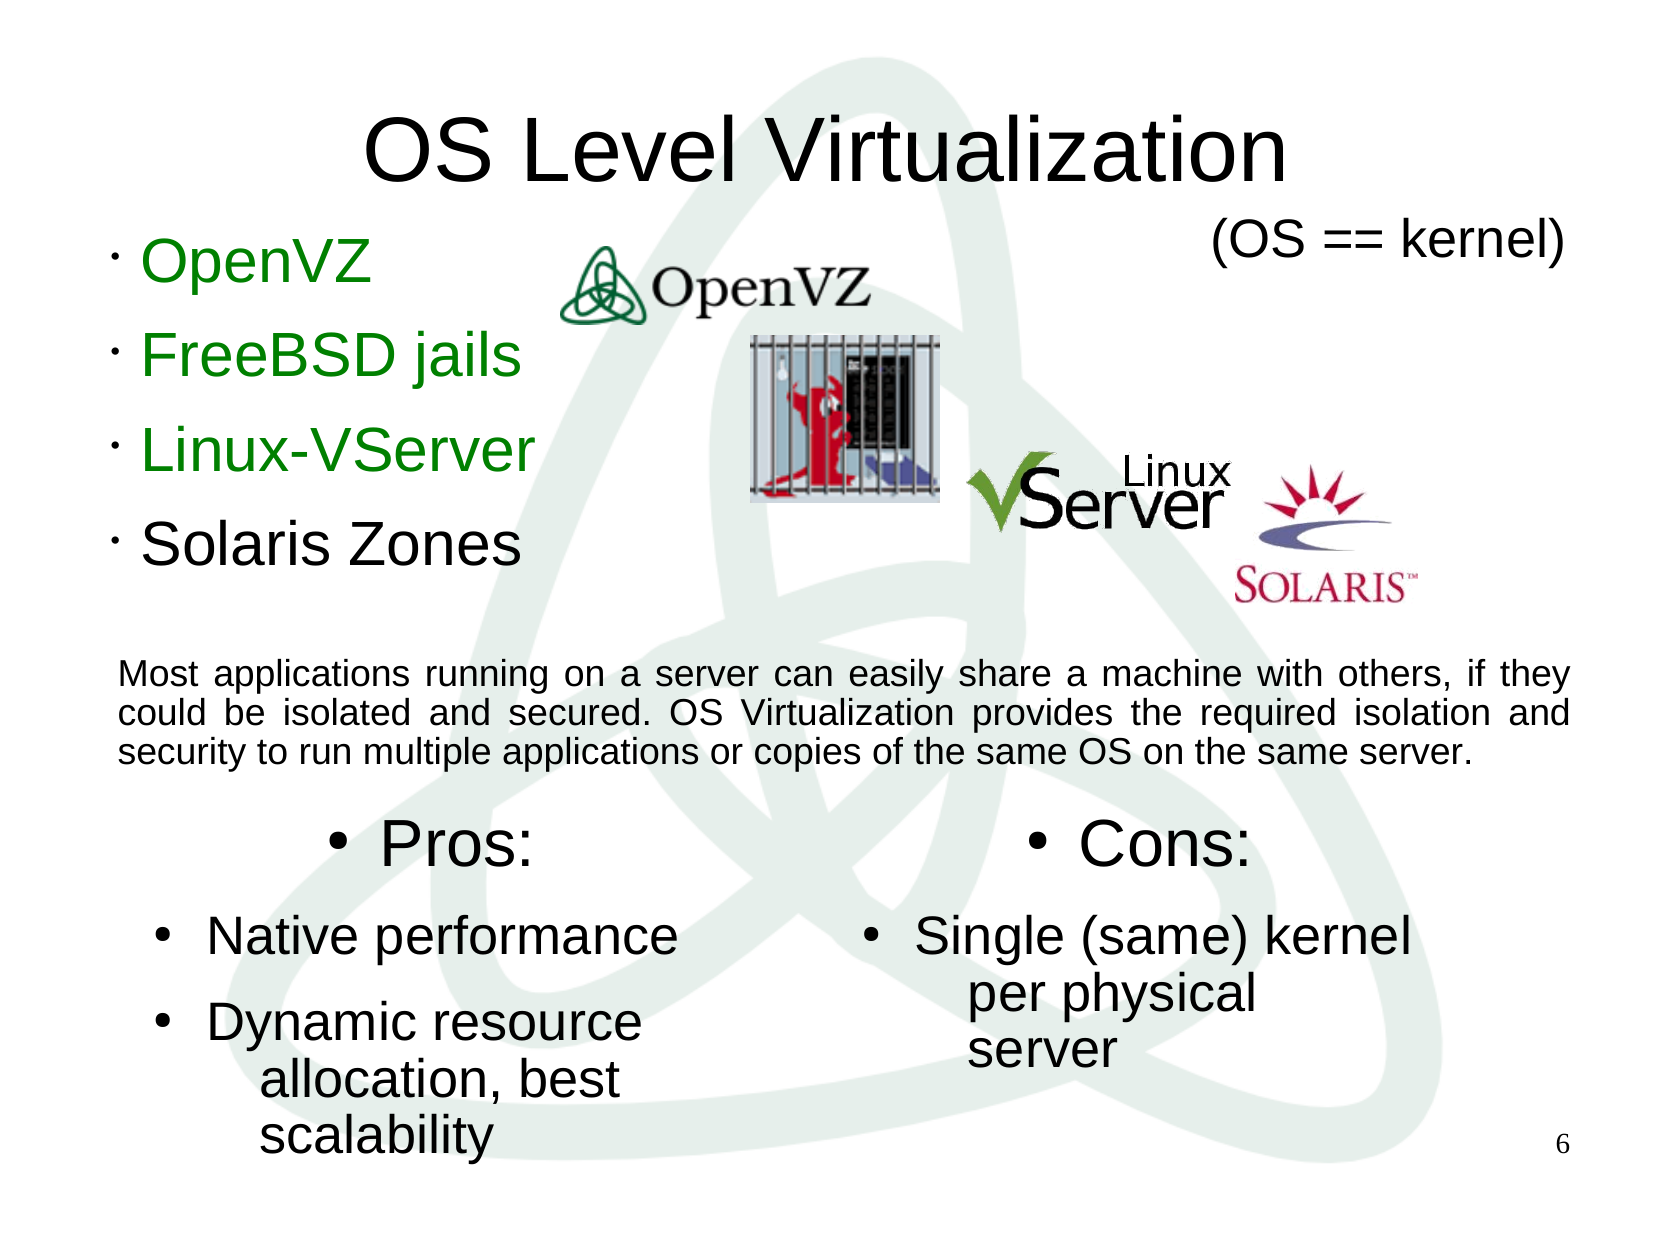

# OS Level Virtualization
(OS == kernel)
OpenVZ
FreeBSD jails
Linux-VServer
Solaris Zones
Most applications running on a server can easily share a machine with others, if they could be isolated and secured. OS Virtualization provides the required isolation and security to run multiple applications or copies of the same OS on the same server.
Pros:
Native performance
Dynamic resource allocation, best scalability
Cons:
Single (same) kernel per physical server